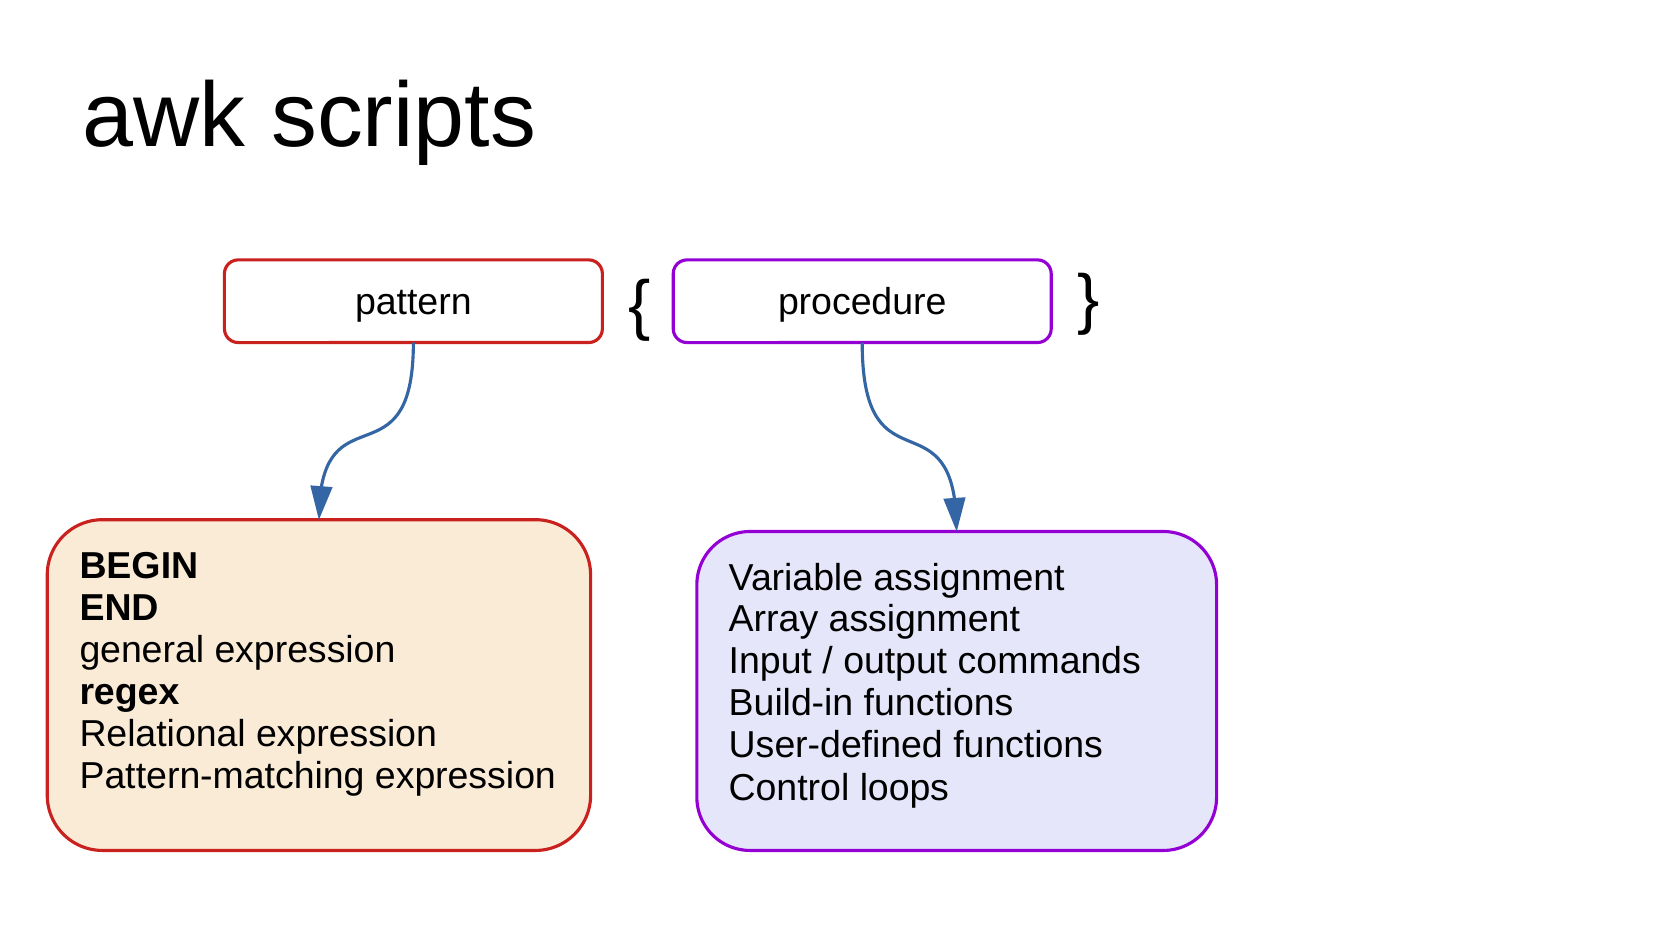

# awk scripts
}
pattern
{
procedure
BEGIN
END
general expression
regex
Relational expression
Pattern-matching expression
Variable assignment
Array assignment
Input / output commands
Build-in functions
User-defined functions
Control loops